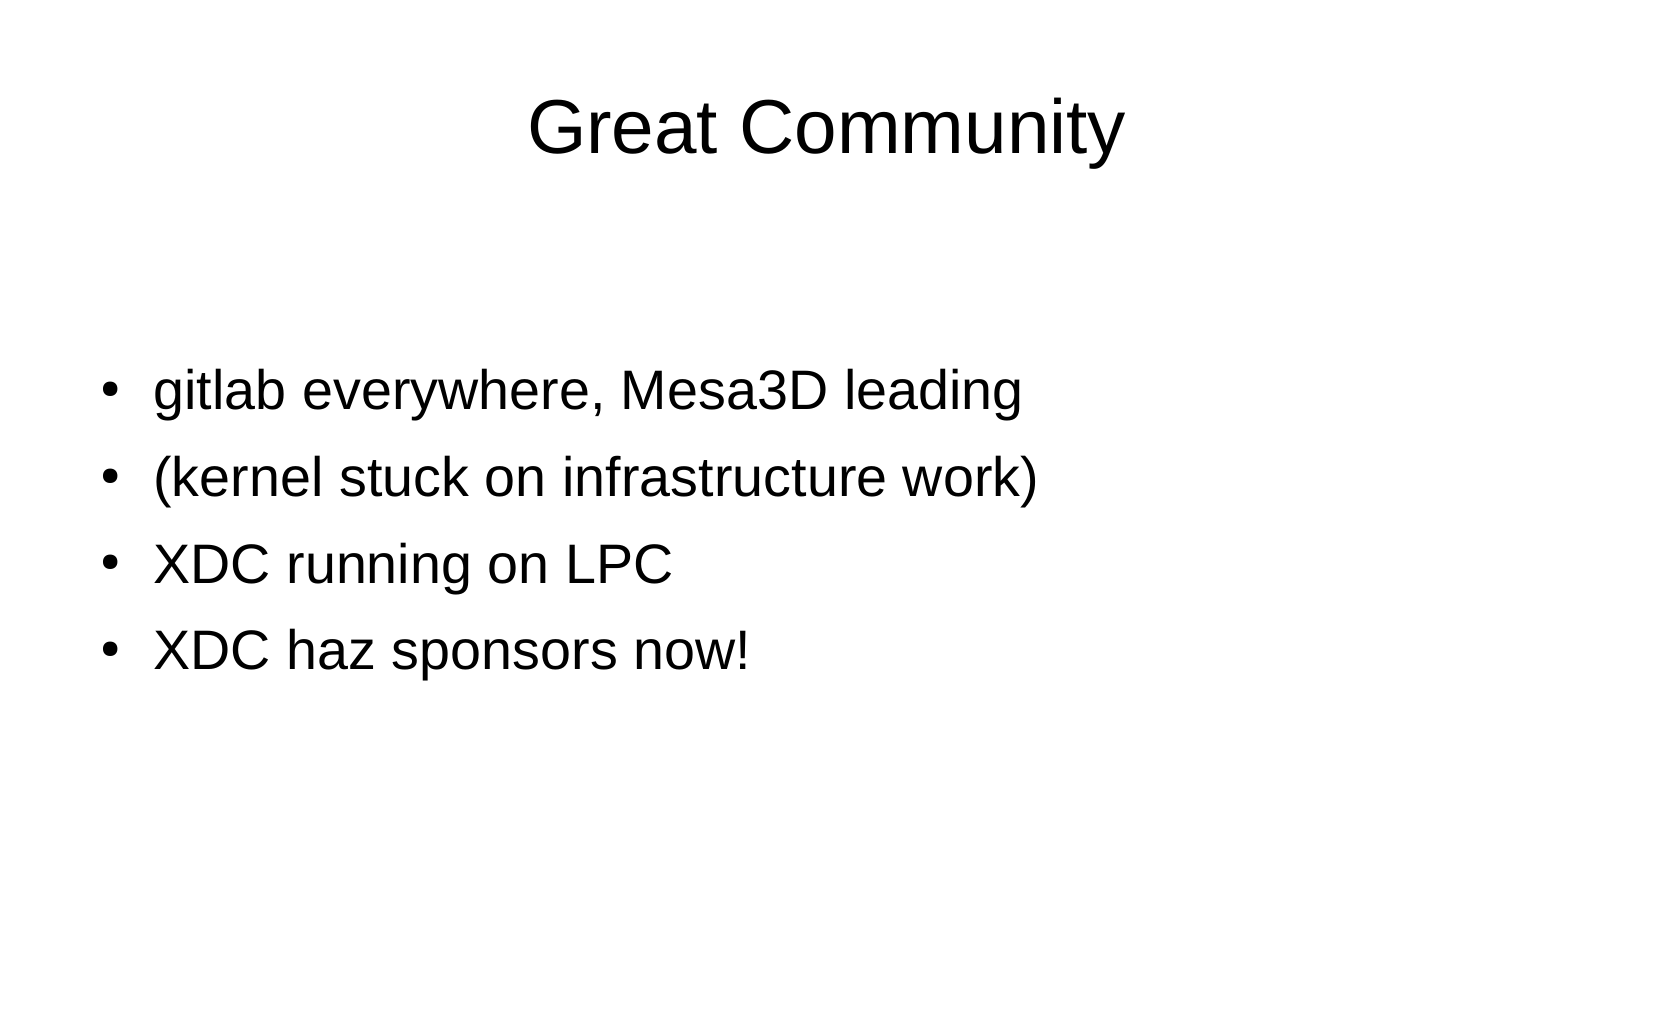

# Great Community
gitlab everywhere, Mesa3D leading
(kernel stuck on infrastructure work)
XDC running on LPC
XDC haz sponsors now!